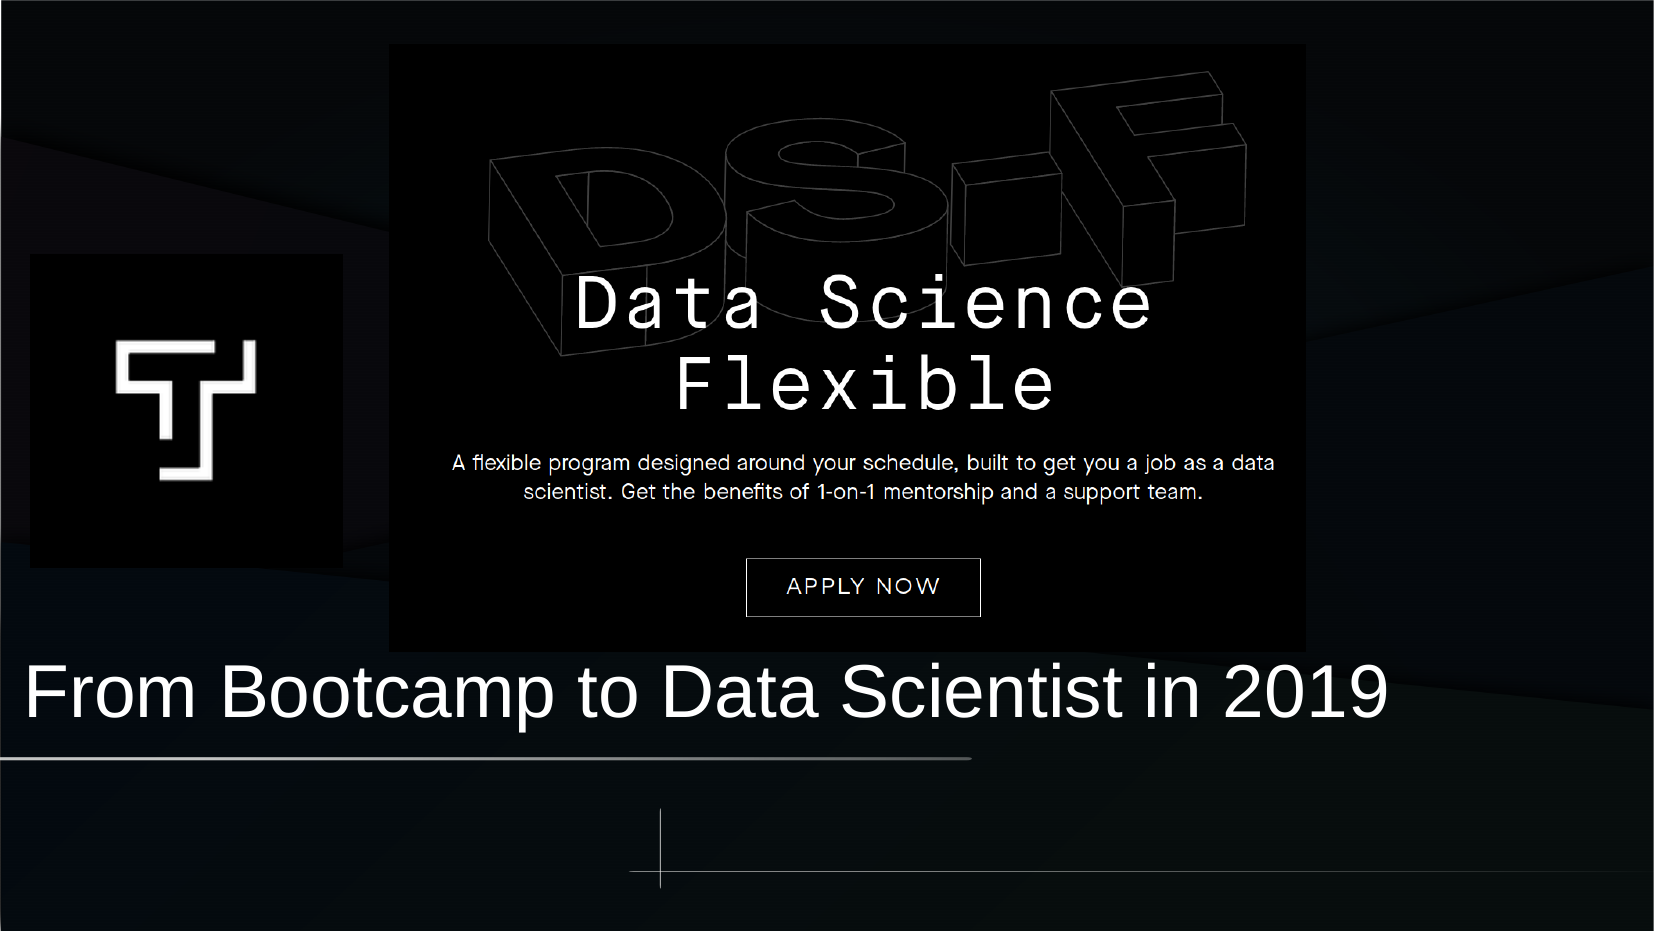

# From Bootcamp to Data Scientist in 2019